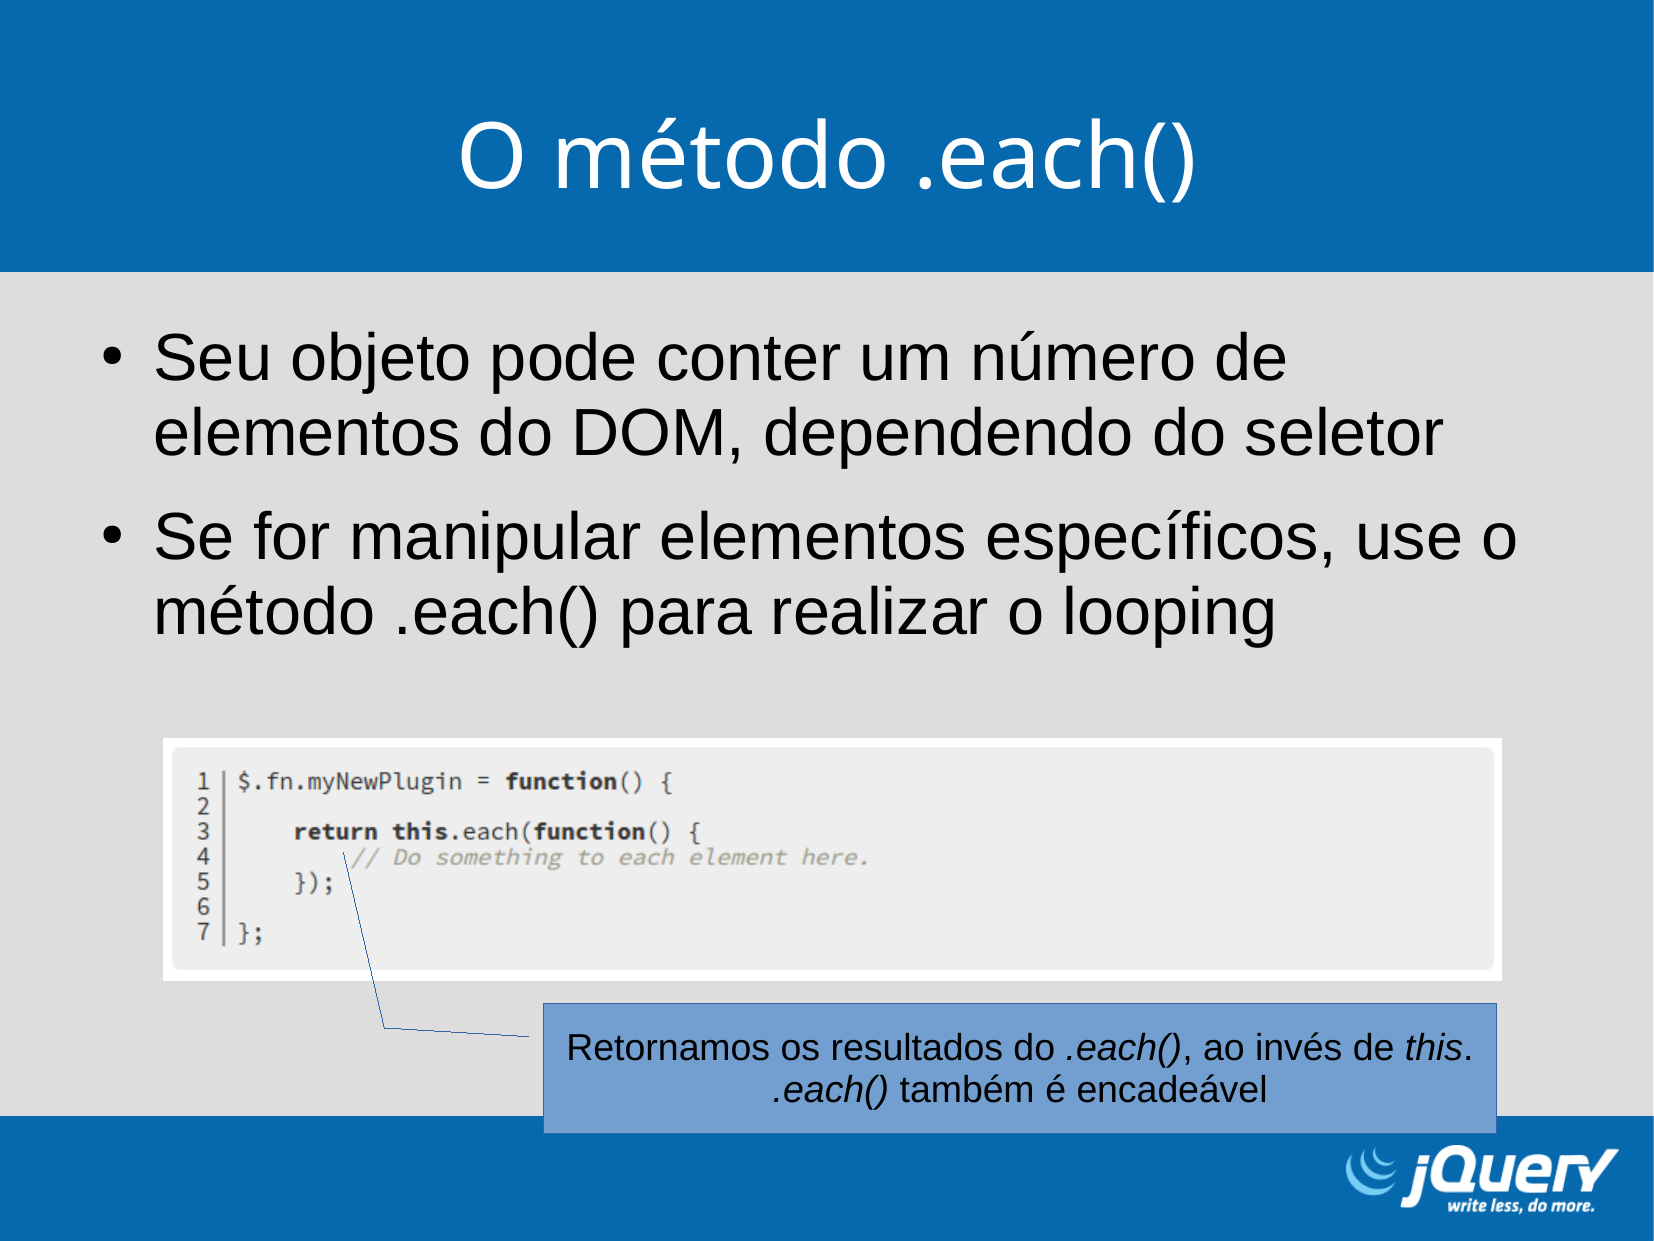

# O método .each()
Seu objeto pode conter um número de elementos do DOM, dependendo do seletor
Se for manipular elementos específicos, use o método .each() para realizar o looping
Retornamos os resultados do .each(), ao invés de this.
.each() também é encadeável